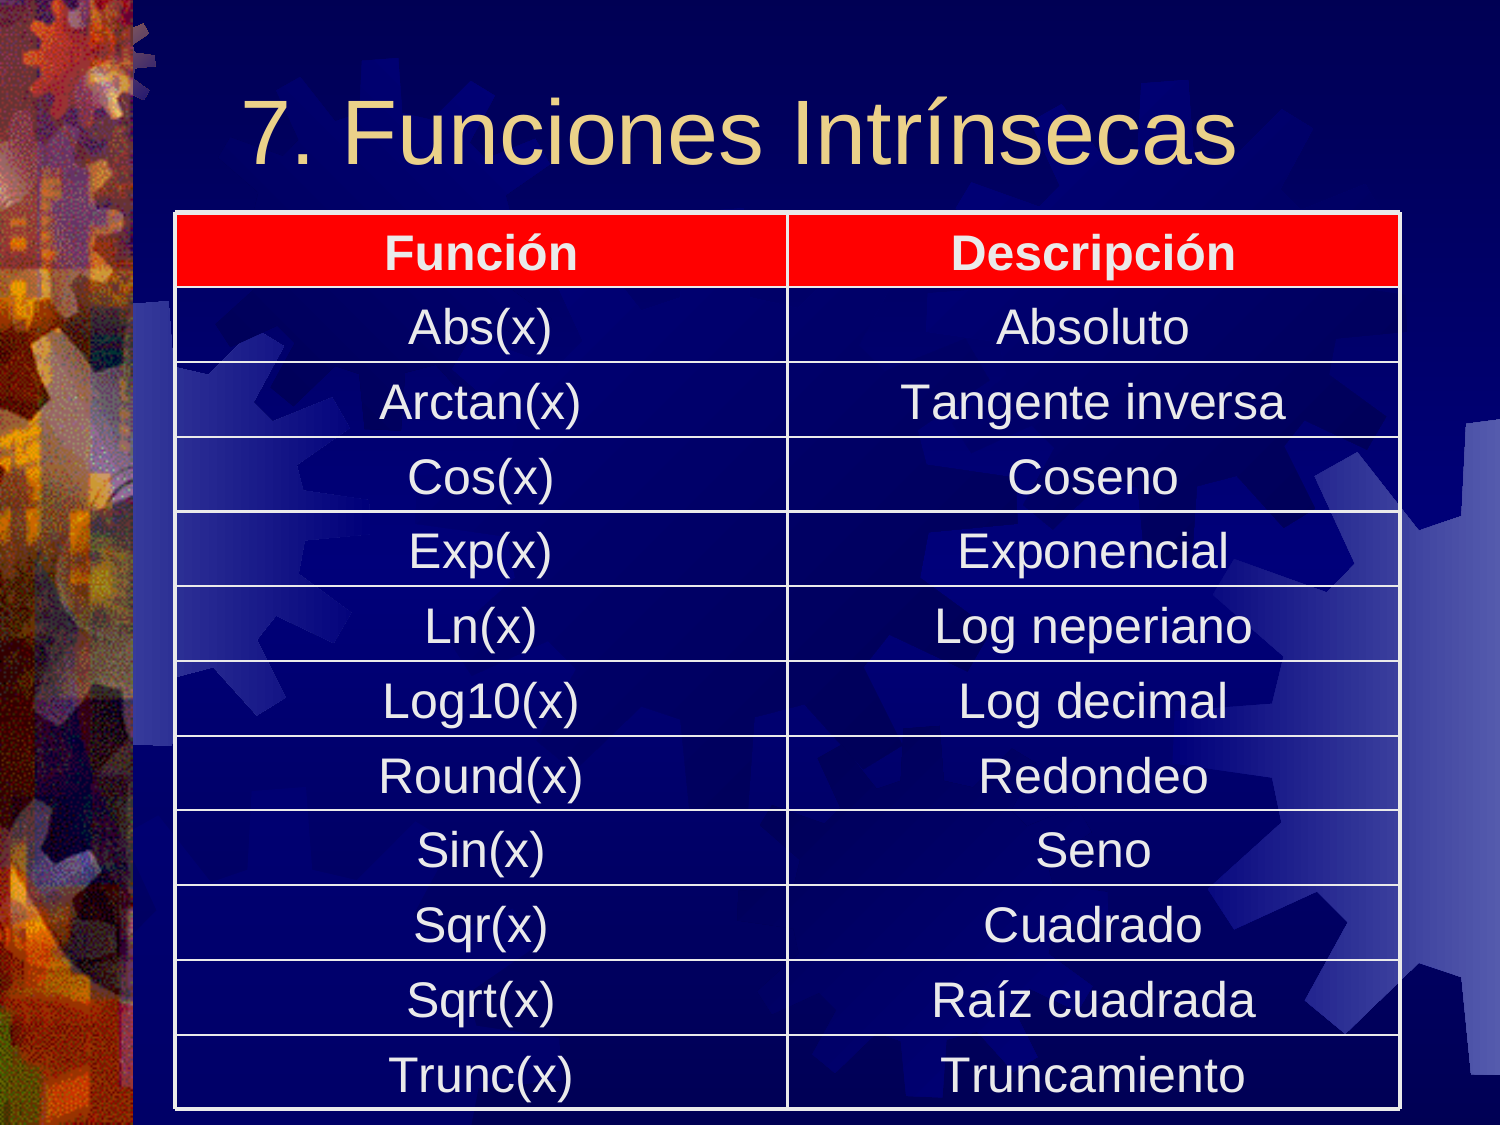

# 7. Funciones Intrínsecas
Función
Descripción
Abs(x)
Absoluto
Arctan(x)
Tangente inversa
Cos(x)
Coseno
Exp(x)
Exponencial
Ln(x)
Log neperiano
Log10(x)
Log decimal
Round(x)
Redondeo
Sin(x)
Seno
Sqr(x)
Cuadrado
Sqrt(x)
Raíz cuadrada
Trunc(x)
Truncamiento